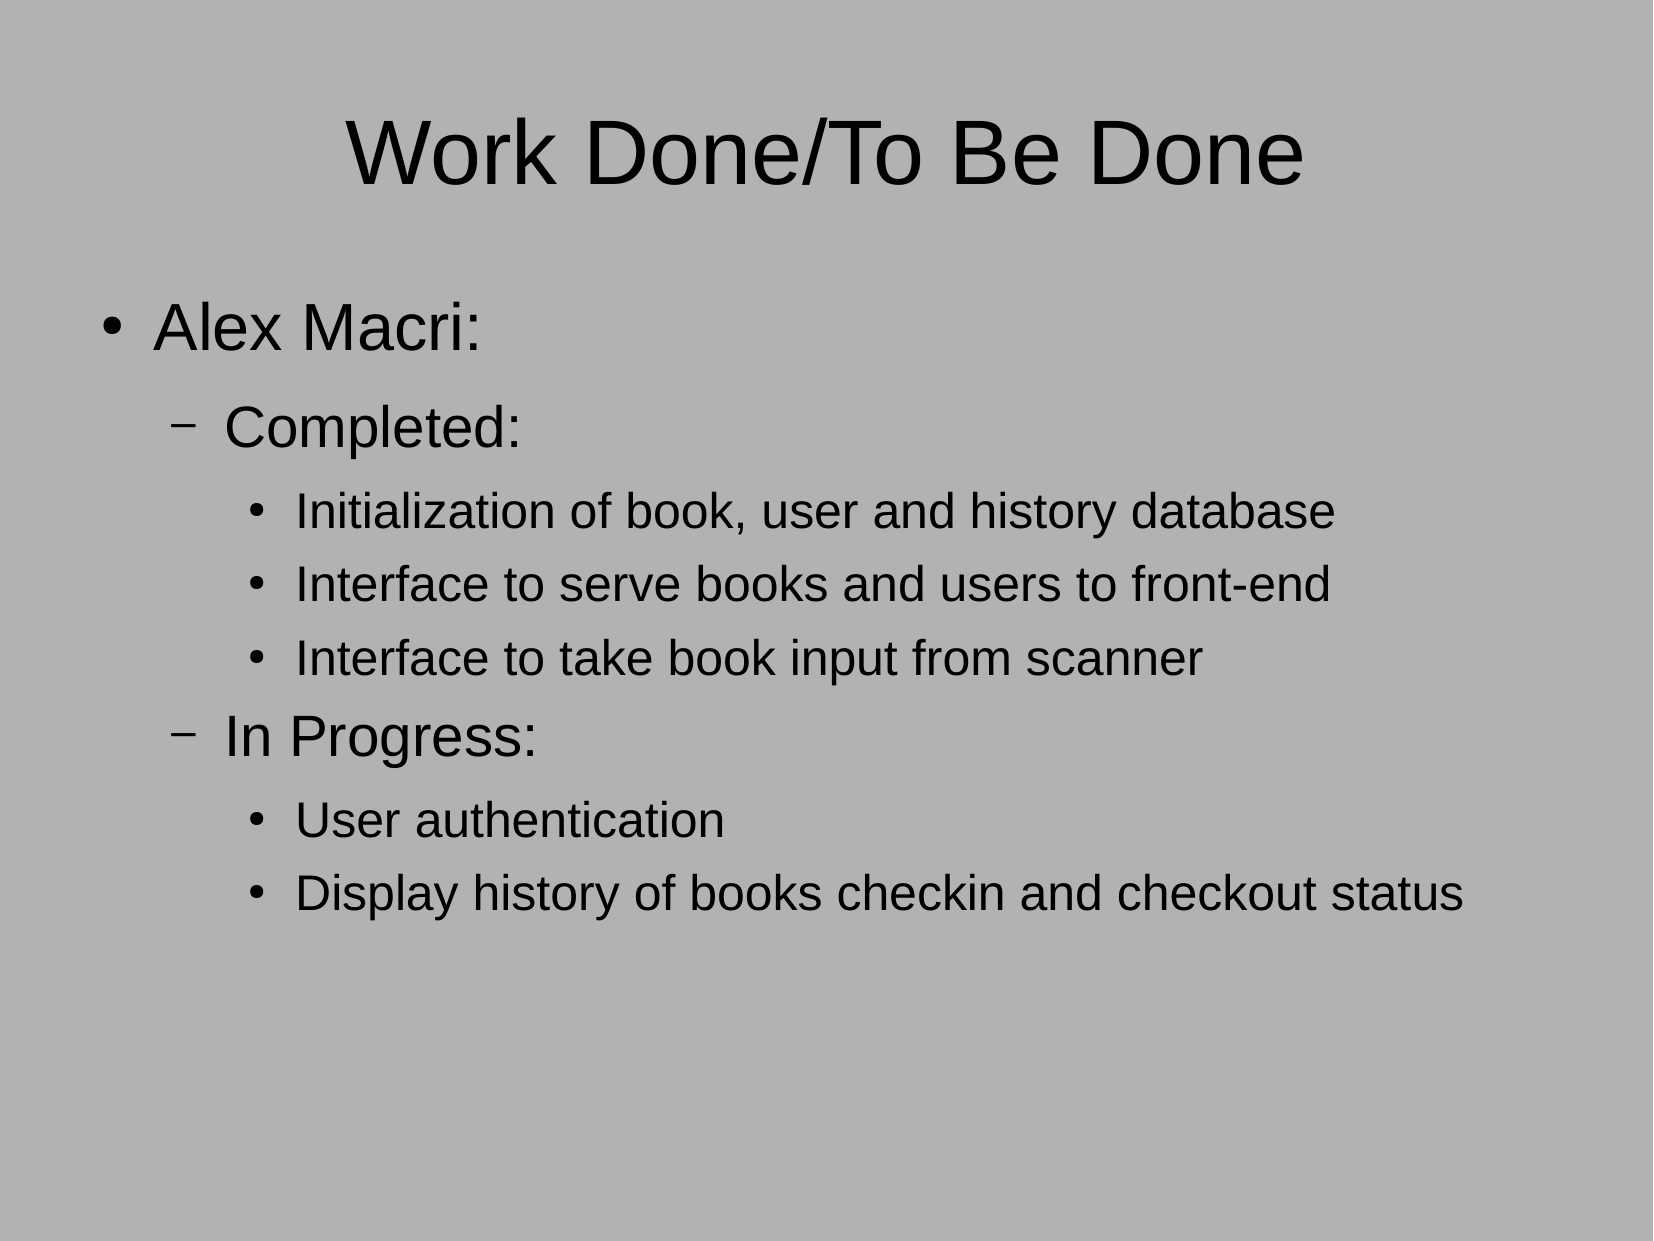

# Work Done/To Be Done
Alex Macri:
Completed:
Initialization of book, user and history database
Interface to serve books and users to front-end
Interface to take book input from scanner
In Progress:
User authentication
Display history of books checkin and checkout status